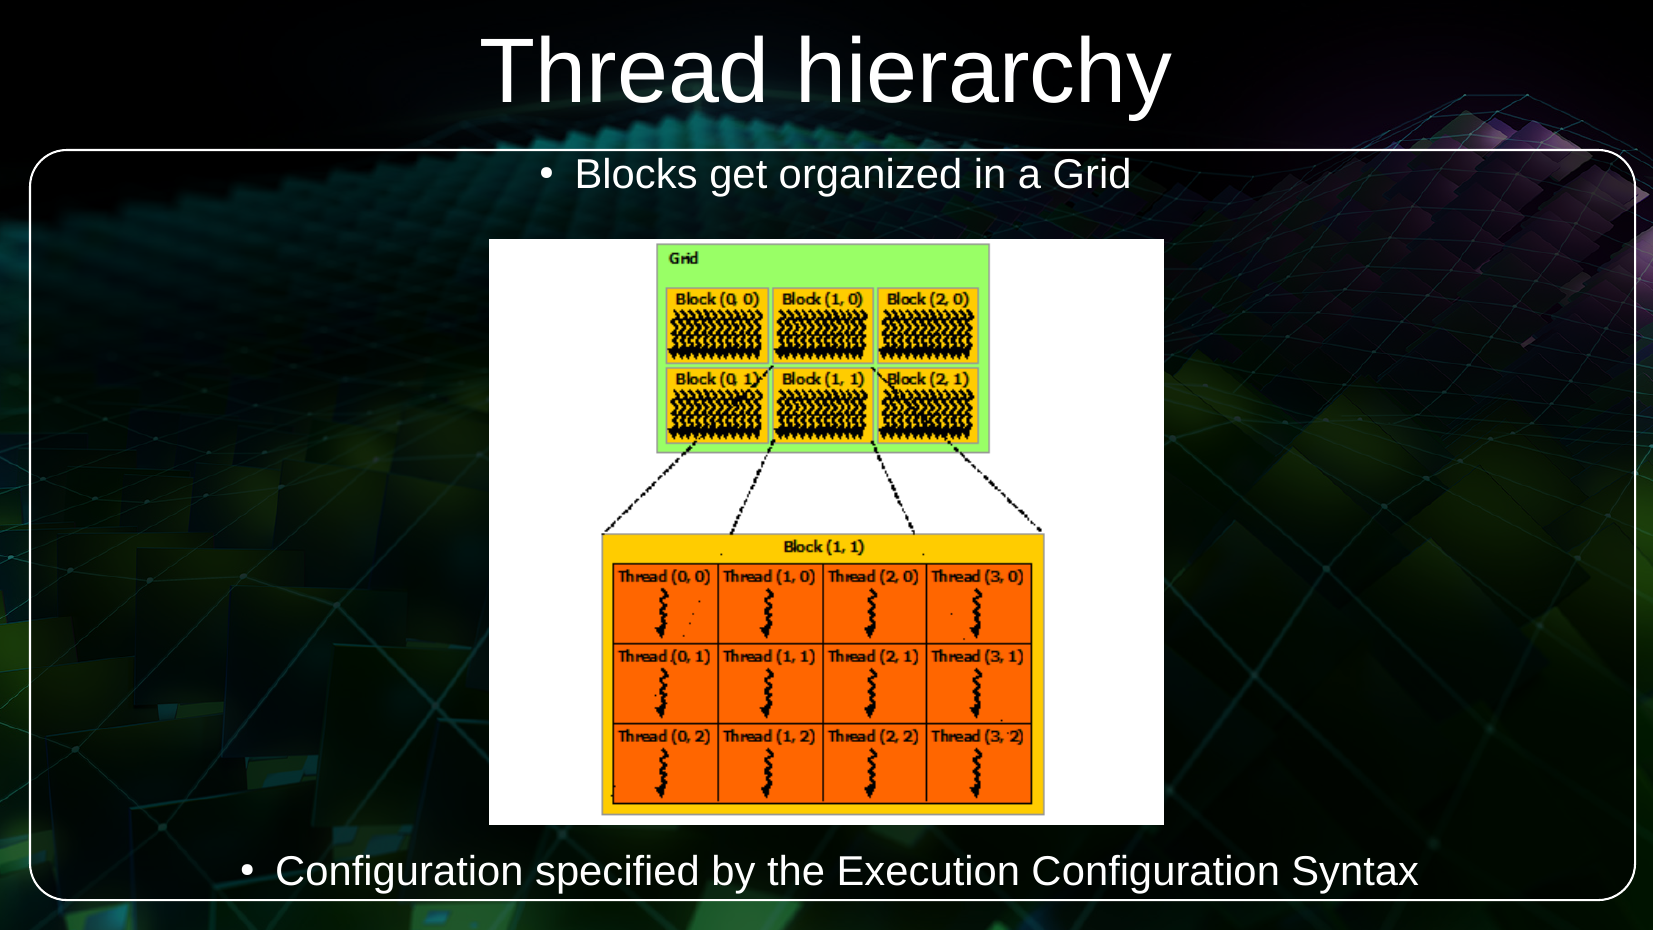

# Thread hierarchy
Blocks get organized in a Grid
Configuration specified by the Execution Configuration Syntax